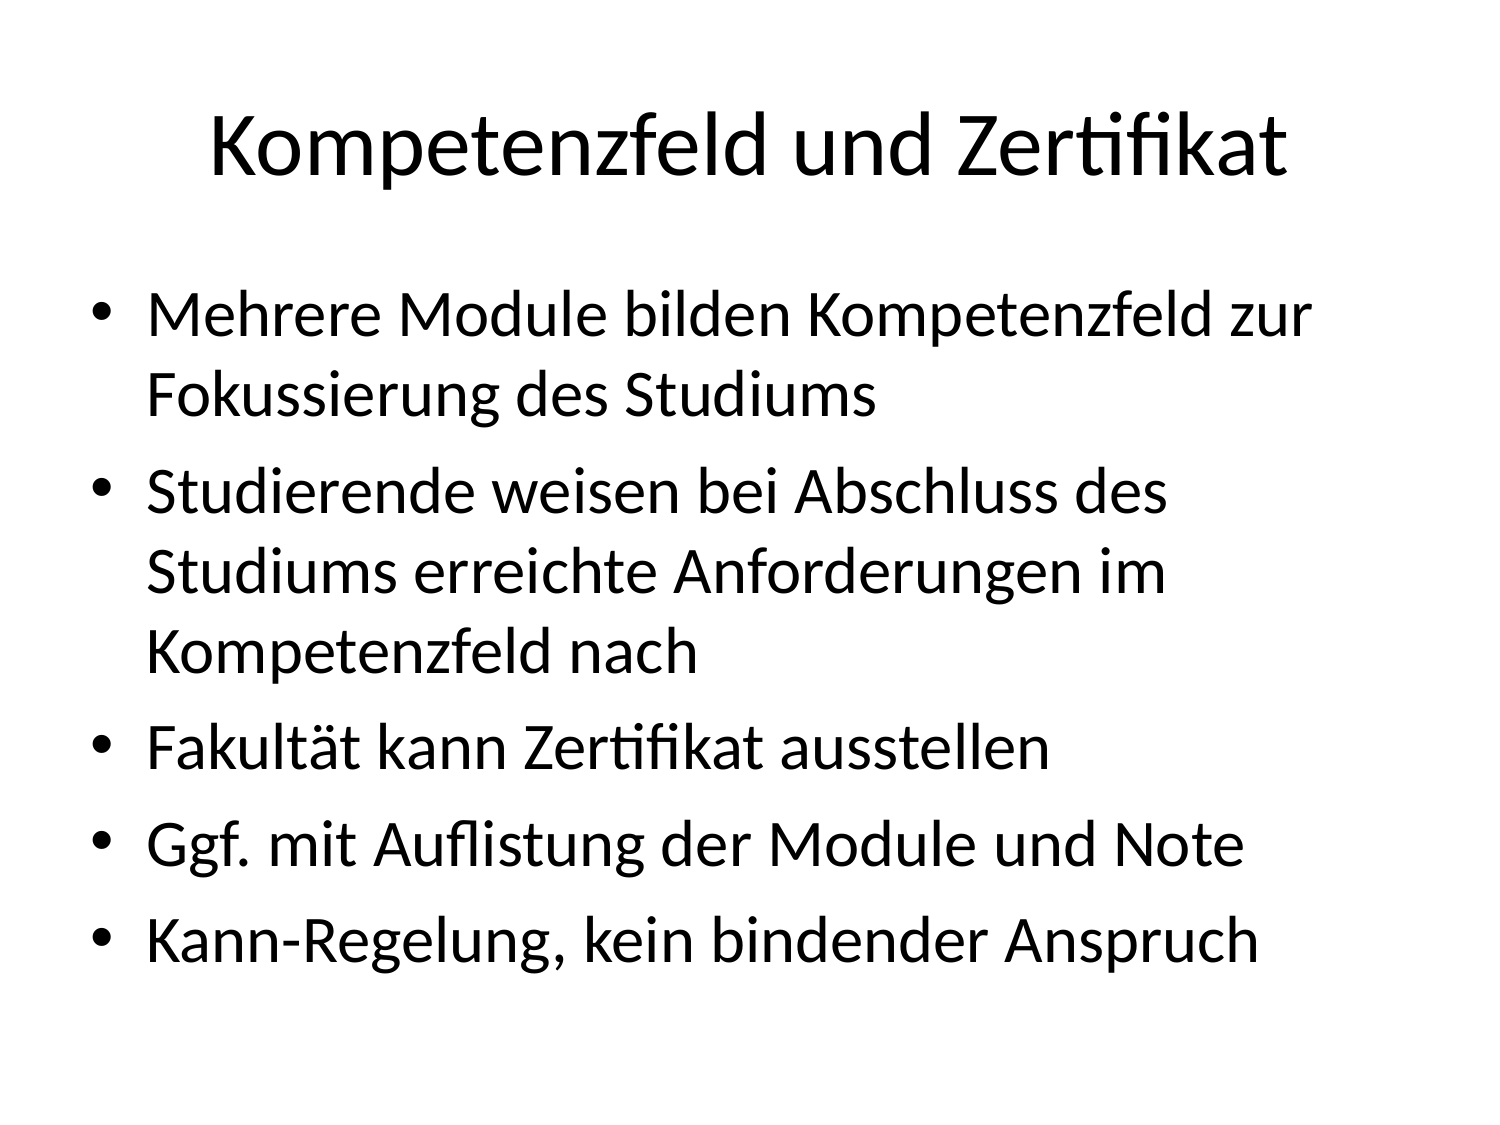

# Kompetenzfeld und Zertifikat
Mehrere Module bilden Kompetenzfeld zur Fokussierung des Studiums
Studierende weisen bei Abschluss des Studiums erreichte Anforderungen im Kompetenzfeld nach
Fakultät kann Zertifikat ausstellen
Ggf. mit Auflistung der Module und Note
Kann-Regelung, kein bindender Anspruch